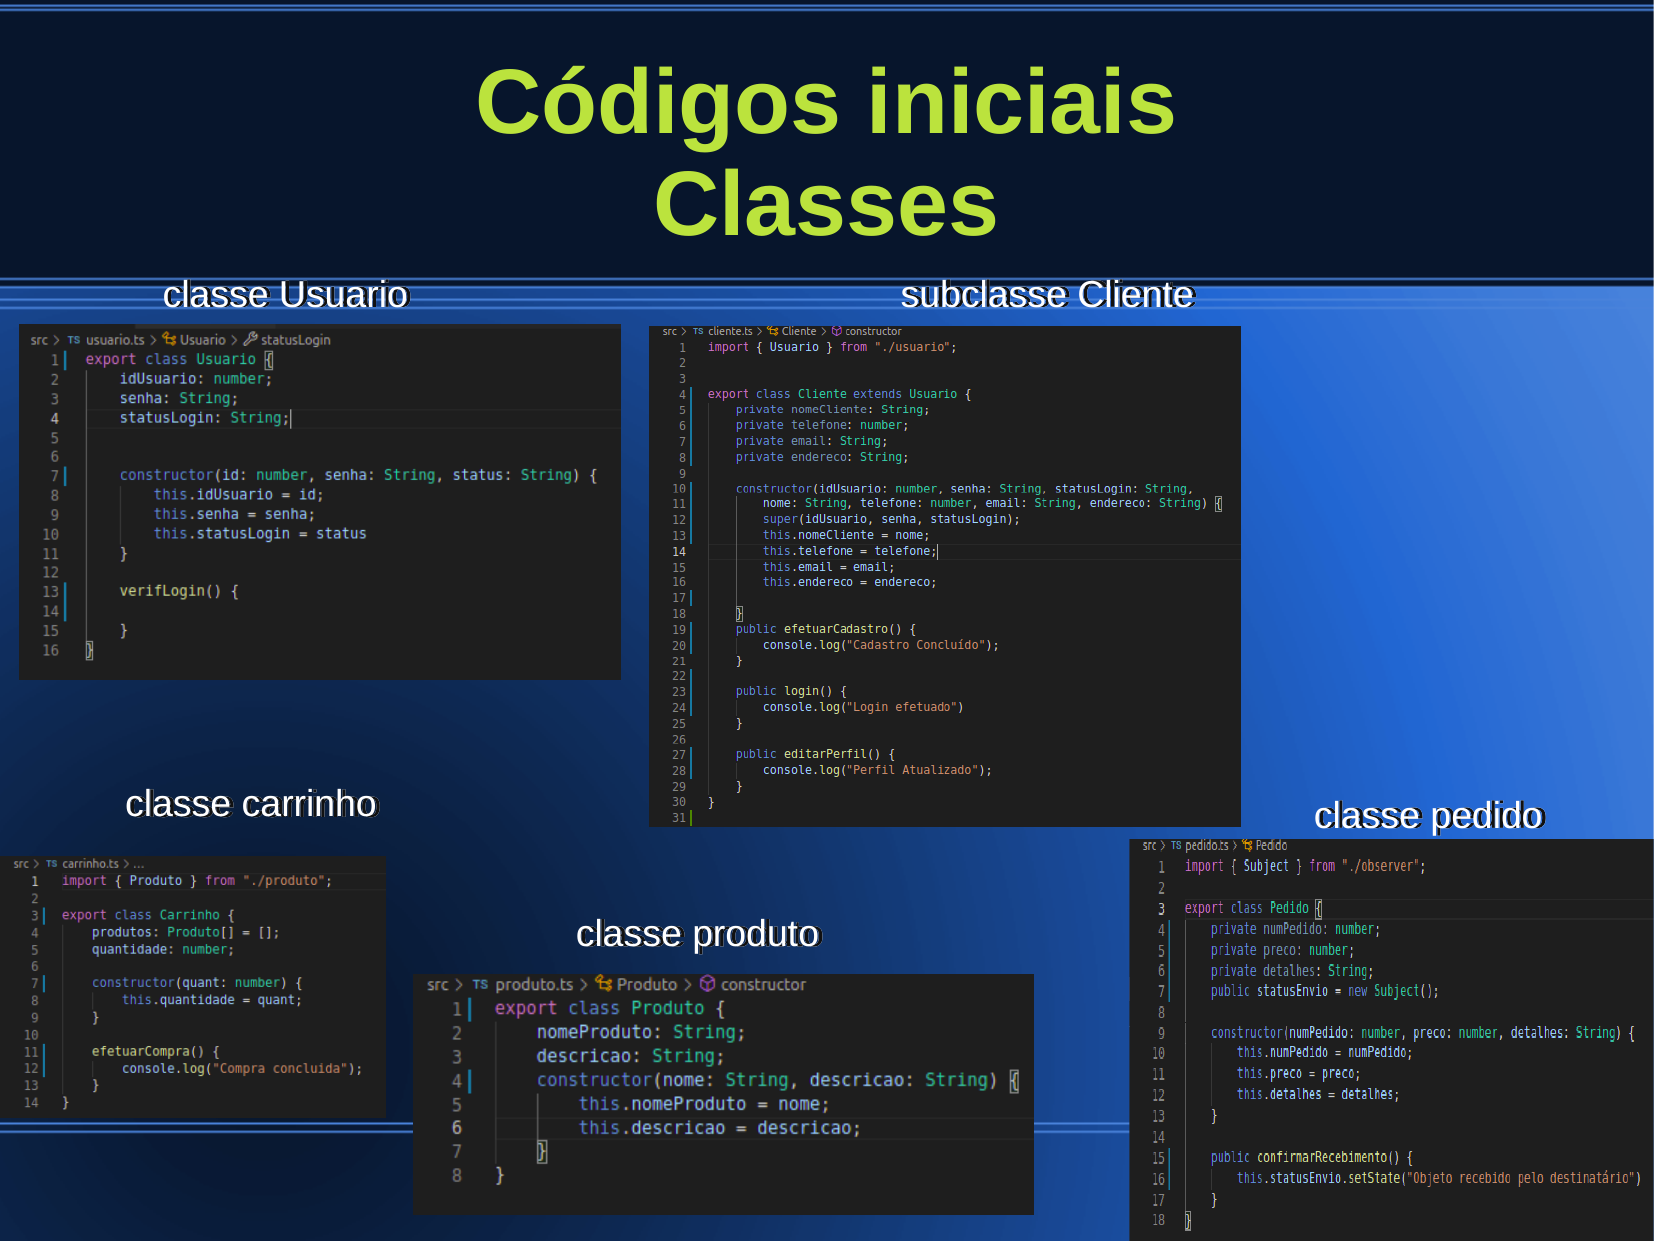

# Códigos iniciais Classes
classe Usuario
subclasse Cliente
classe carrinho
classe pedido
classe produto